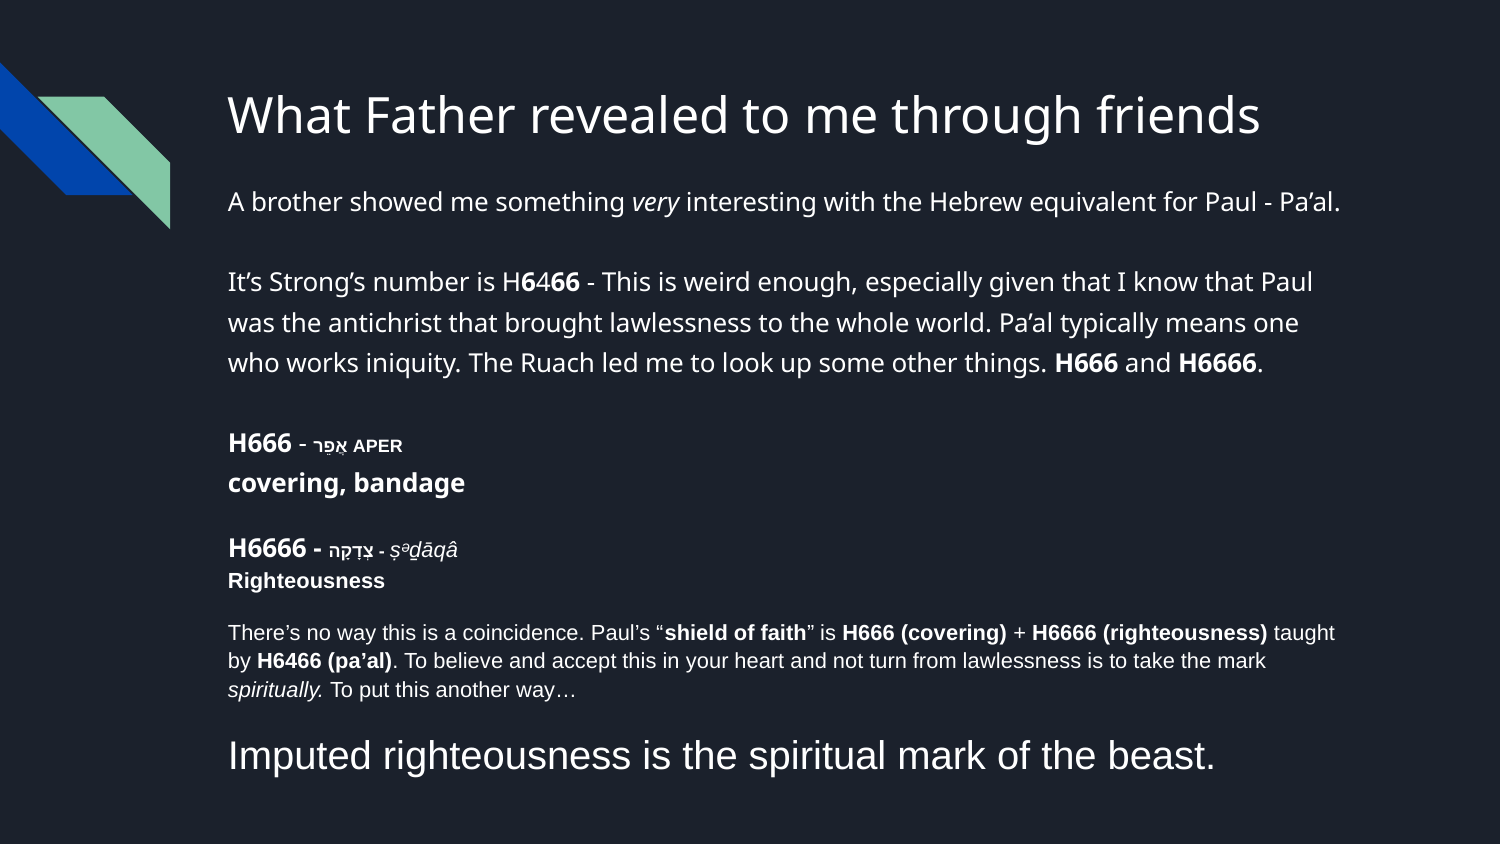

# What Father revealed to me through friends
A brother showed me something very interesting with the Hebrew equivalent for Paul - Pa’al.
It’s Strong’s number is H6466 - This is weird enough, especially given that I know that Paul was the antichrist that brought lawlessness to the whole world. Pa’al typically means one who works iniquity. The Ruach led me to look up some other things. H666 and H6666.
H666 - אֲפֵר APER
covering, bandage
H6666 - צְדָקָה - ṣᵊḏāqâ
Righteousness
There’s no way this is a coincidence. Paul’s “shield of faith” is H666 (covering) + H6666 (righteousness) taught by H6466 (pa’al). To believe and accept this in your heart and not turn from lawlessness is to take the mark spiritually. To put this another way…
Imputed righteousness is the spiritual mark of the beast.